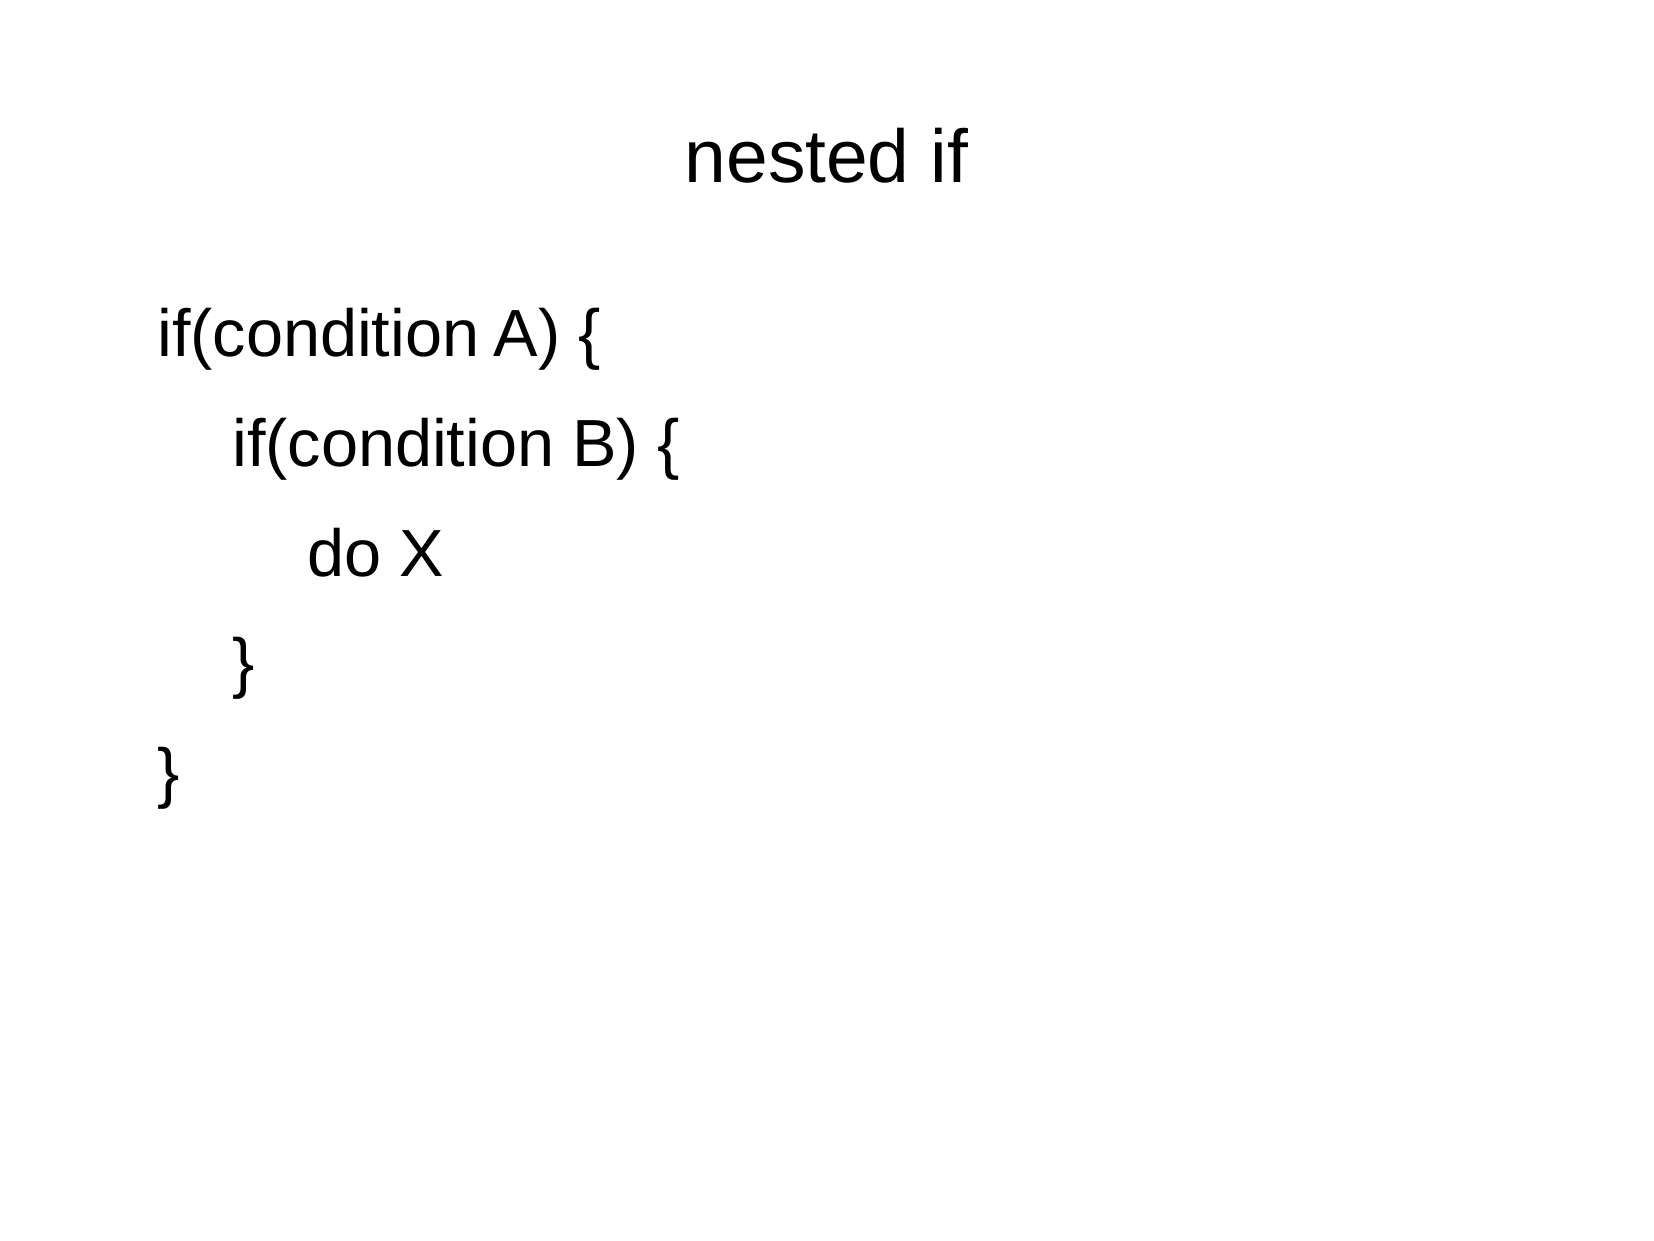

# nested if
	if(condition A) {
		if(condition B) {
			do X
		}
	}